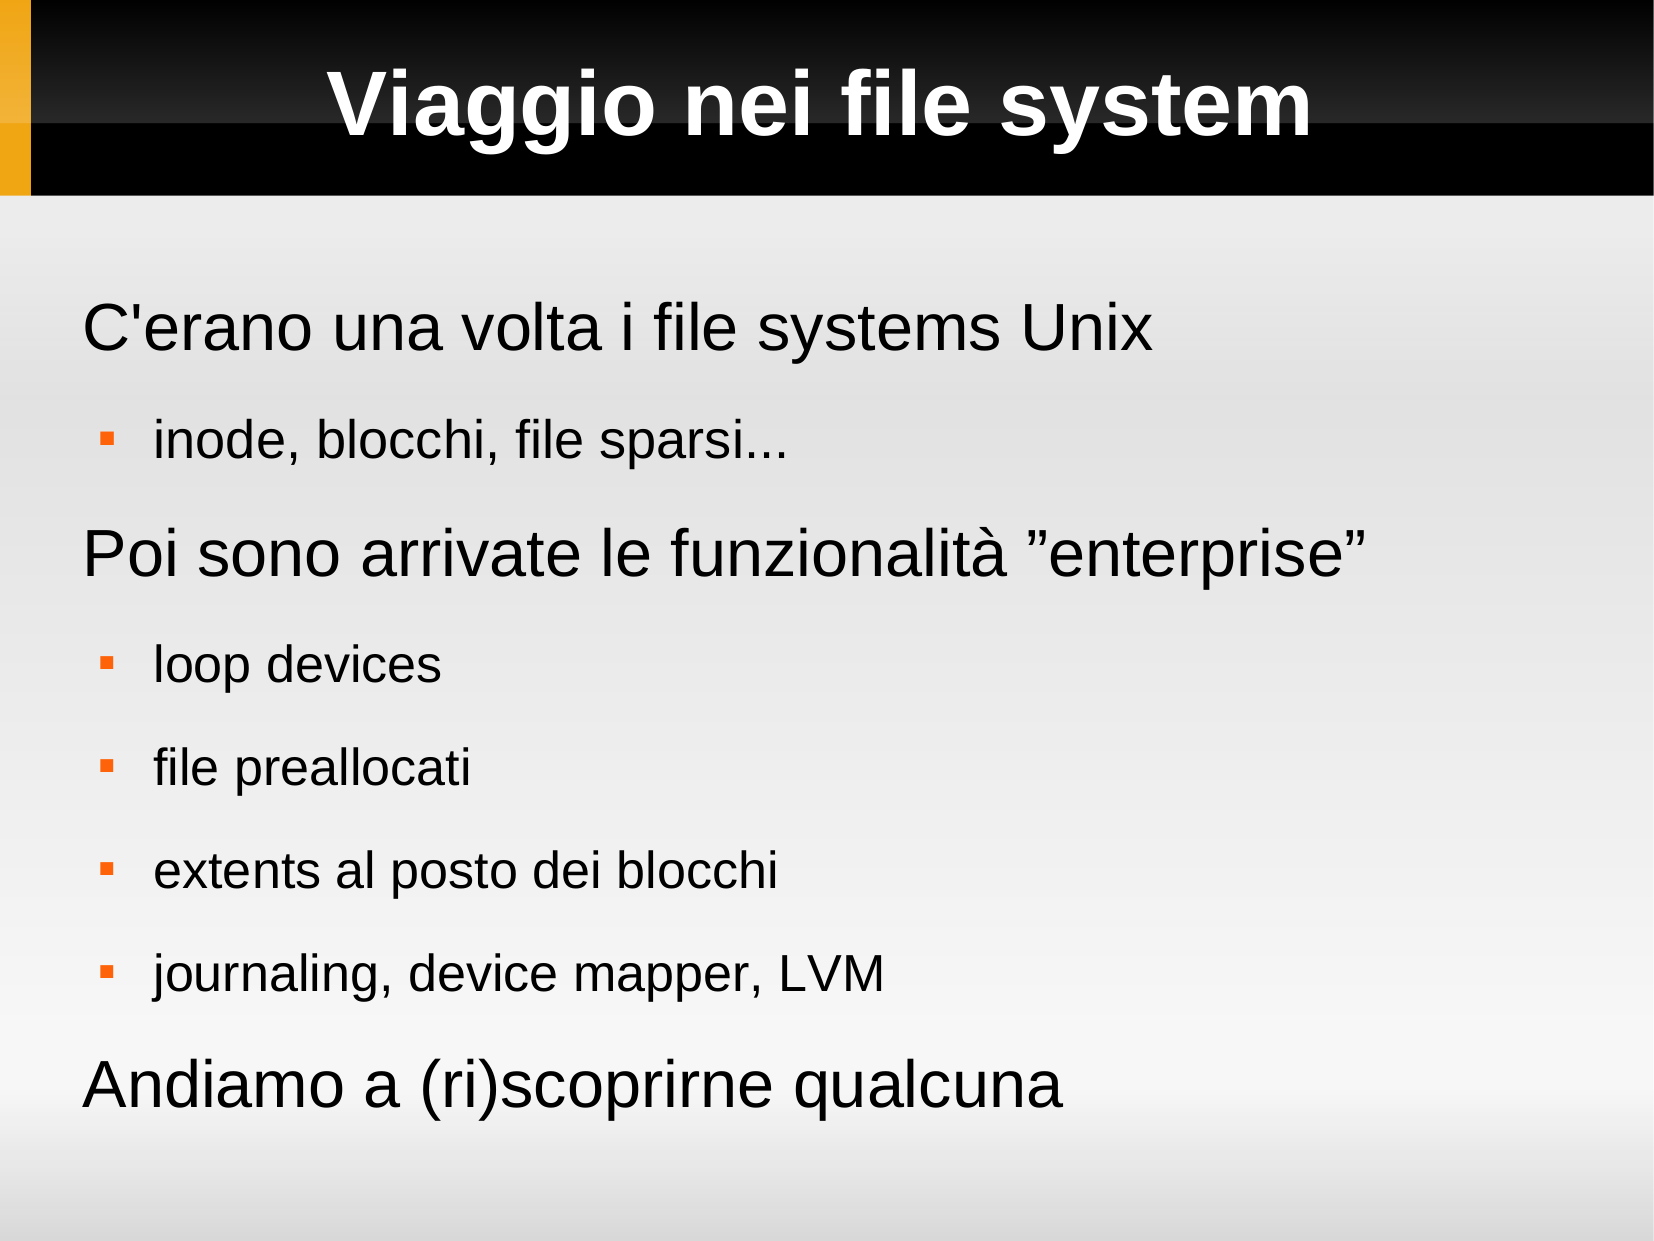

# Viaggio nei file system
C'erano una volta i file systems Unix
inode, blocchi, file sparsi...
Poi sono arrivate le funzionalità ”enterprise”
loop devices
file preallocati
extents al posto dei blocchi
journaling, device mapper, LVM
Andiamo a (ri)scoprirne qualcuna